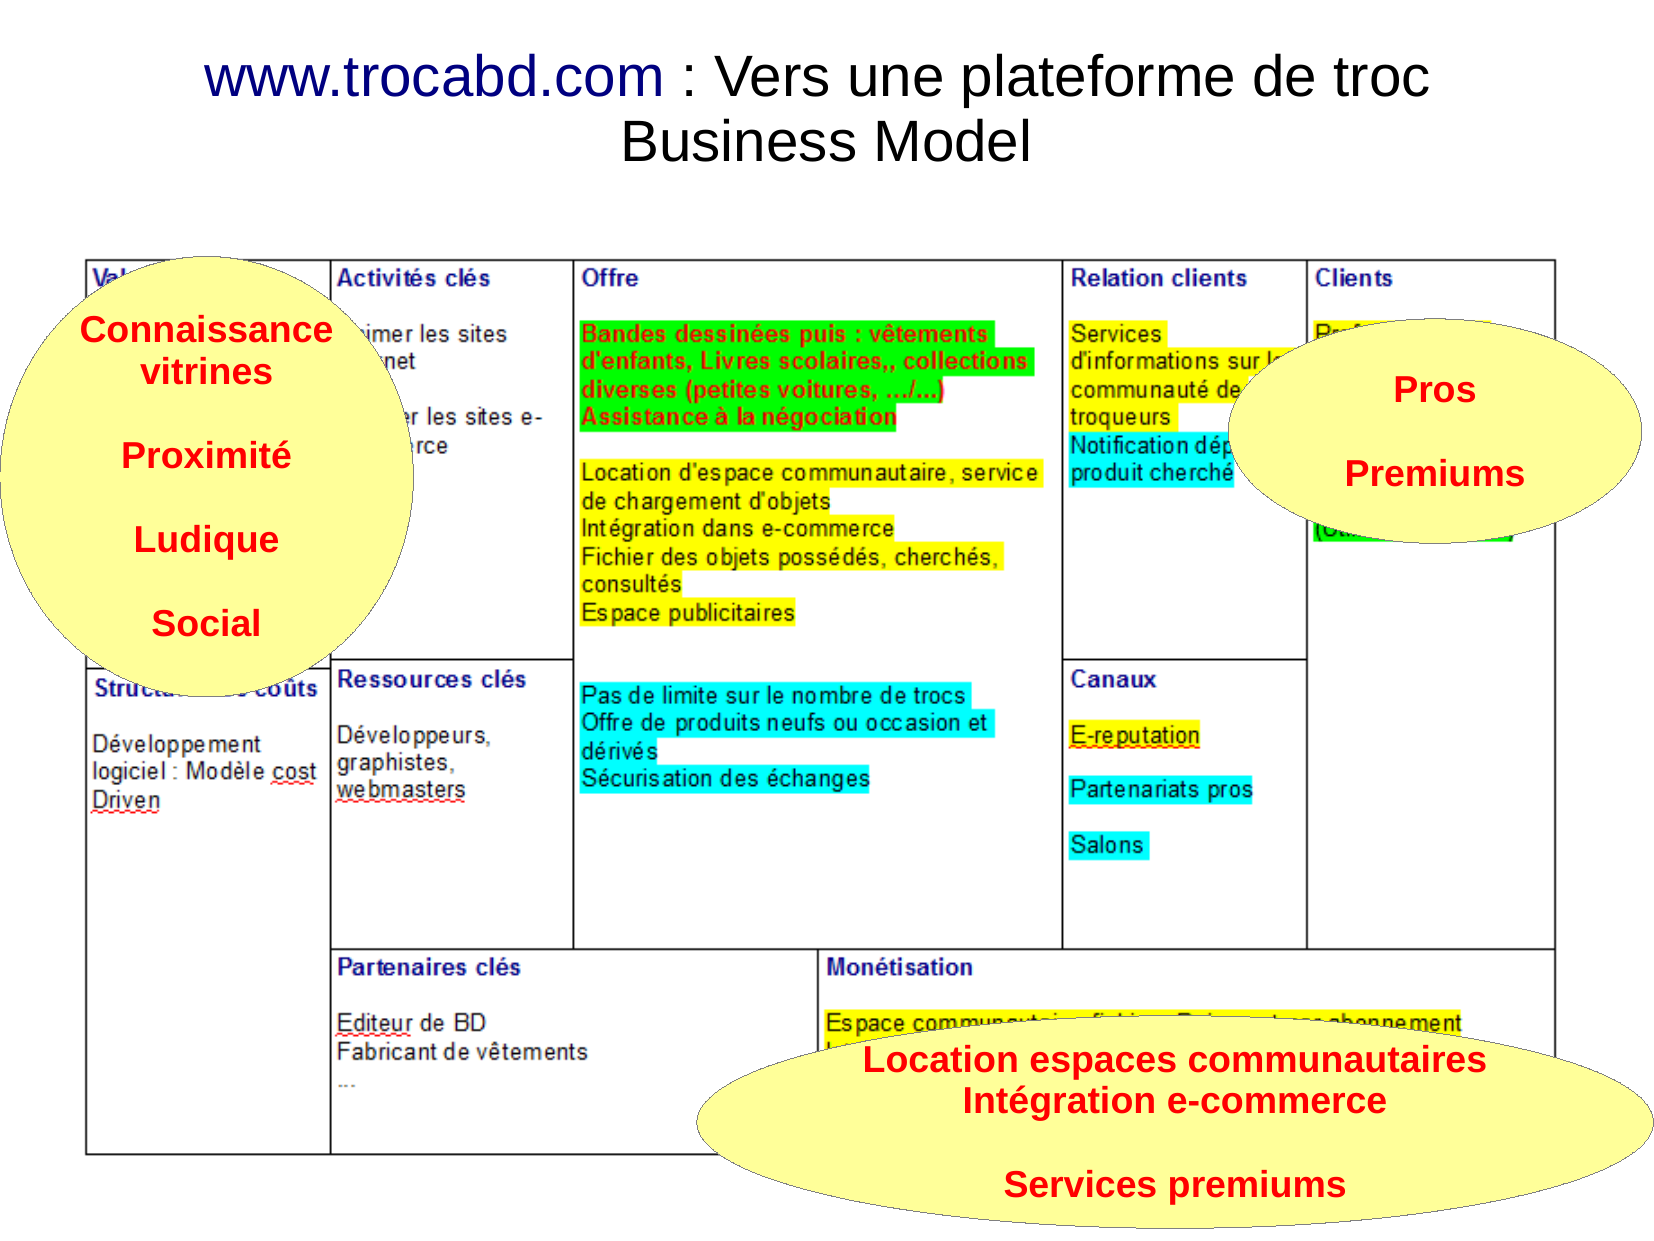

# www.trocabd.com : Vers une plateforme de troc Business Model
Connaissance vitrines
Proximité
Ludique
Social
Pros
Premiums
Location espaces communautaires
Intégration e-commerce
Services premiums